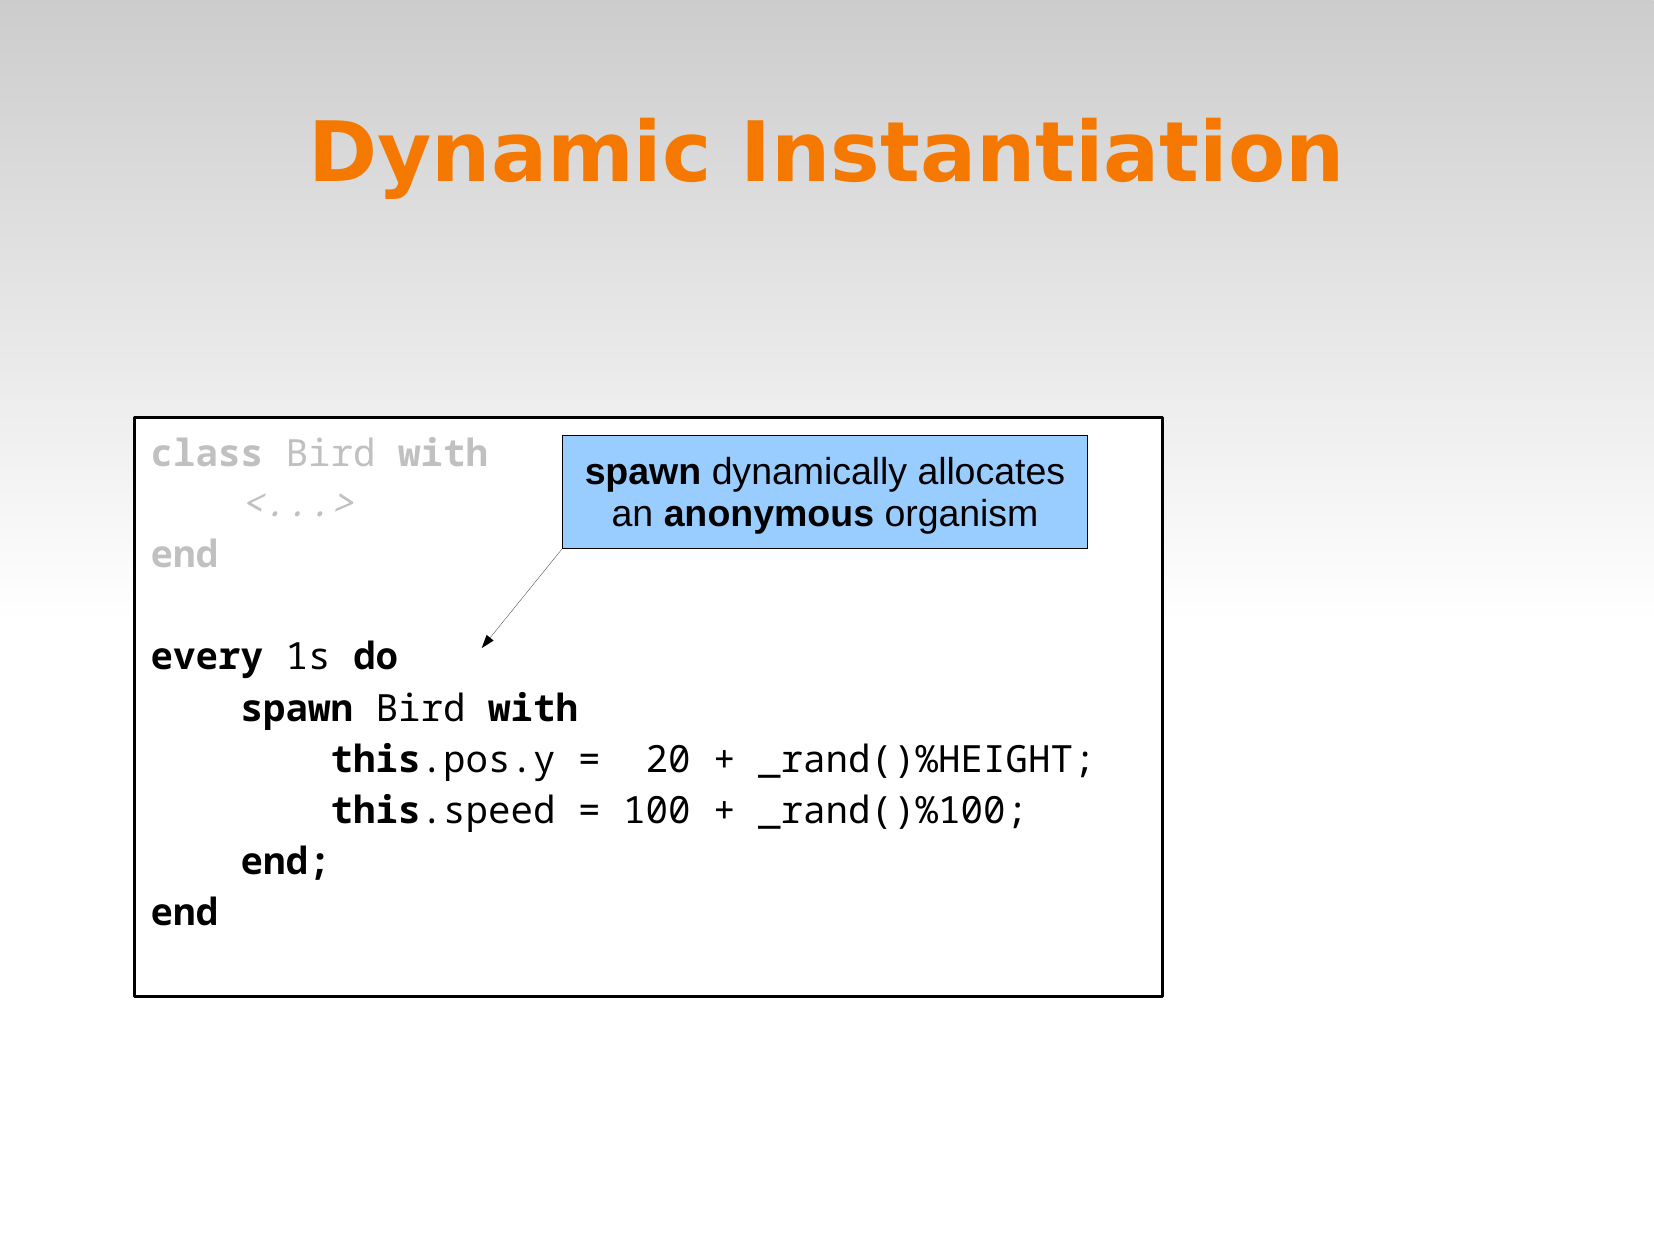

# Dynamic Instantiation
class Bird with
 <...>
end
every 1s do
 spawn Bird with
 this.pos.y = 20 + _rand()%HEIGHT;
 this.speed = 100 + _rand()%100;
 end;
end
spawn dynamically allocates
an anonymous organism